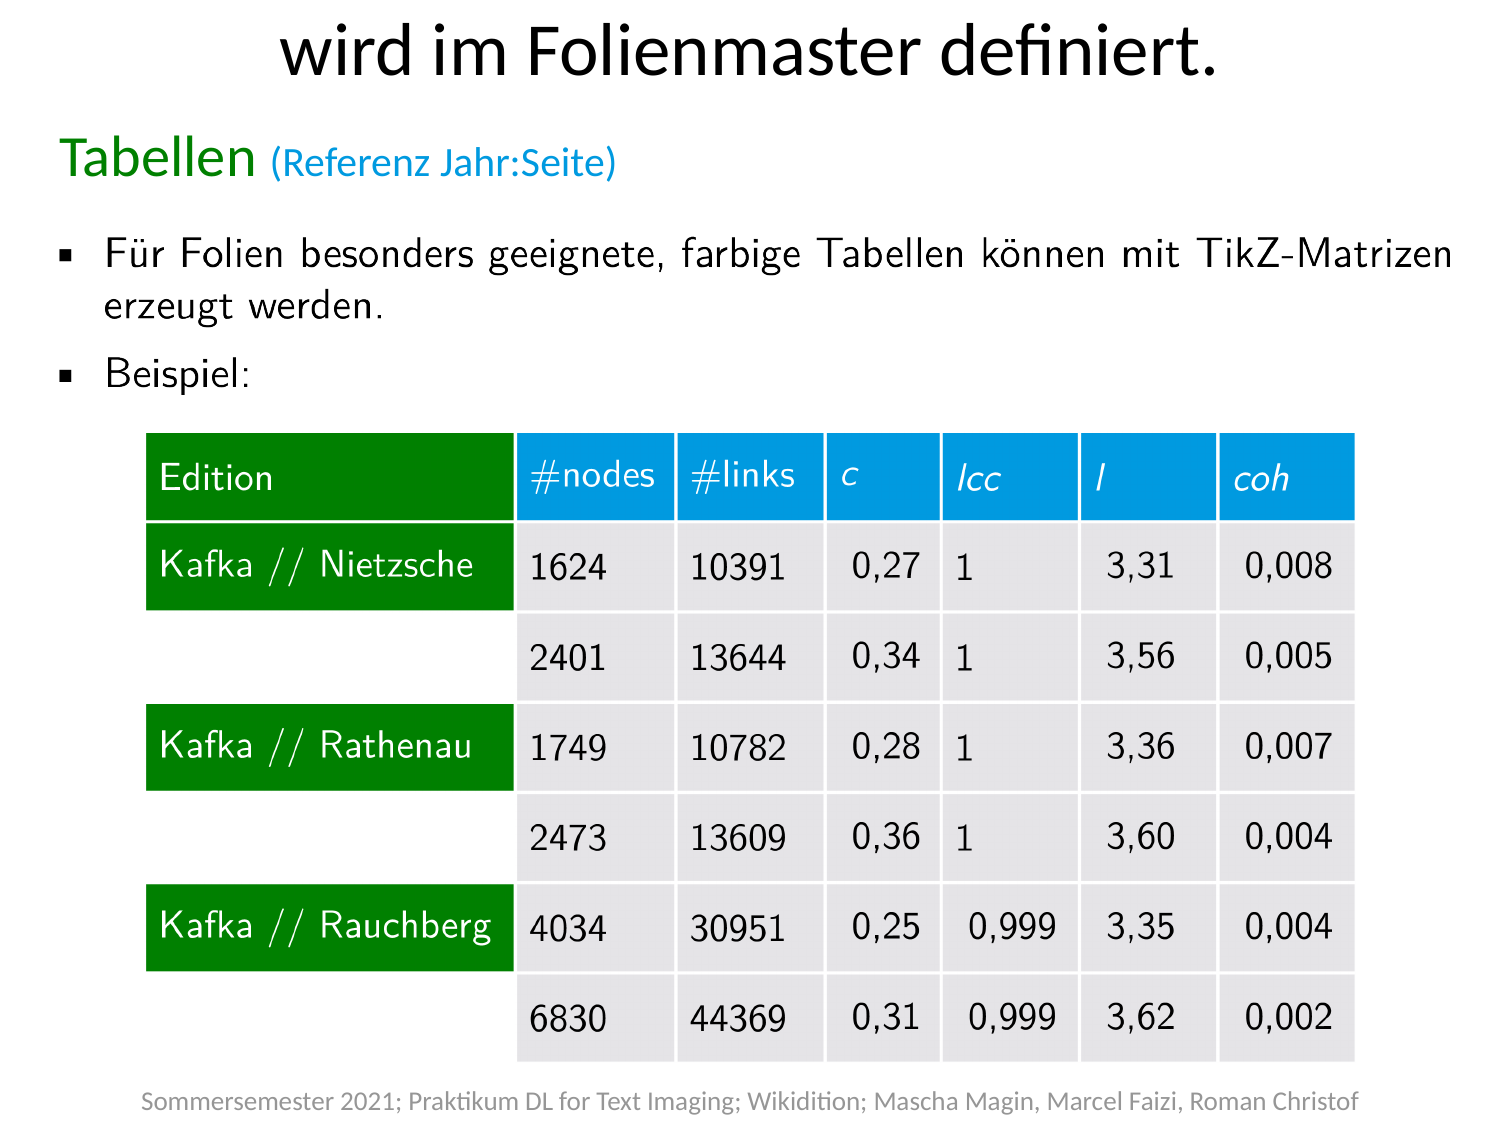

# wird im Folienmaster definiert.
Tabellen (Referenz Jahr:Seite)